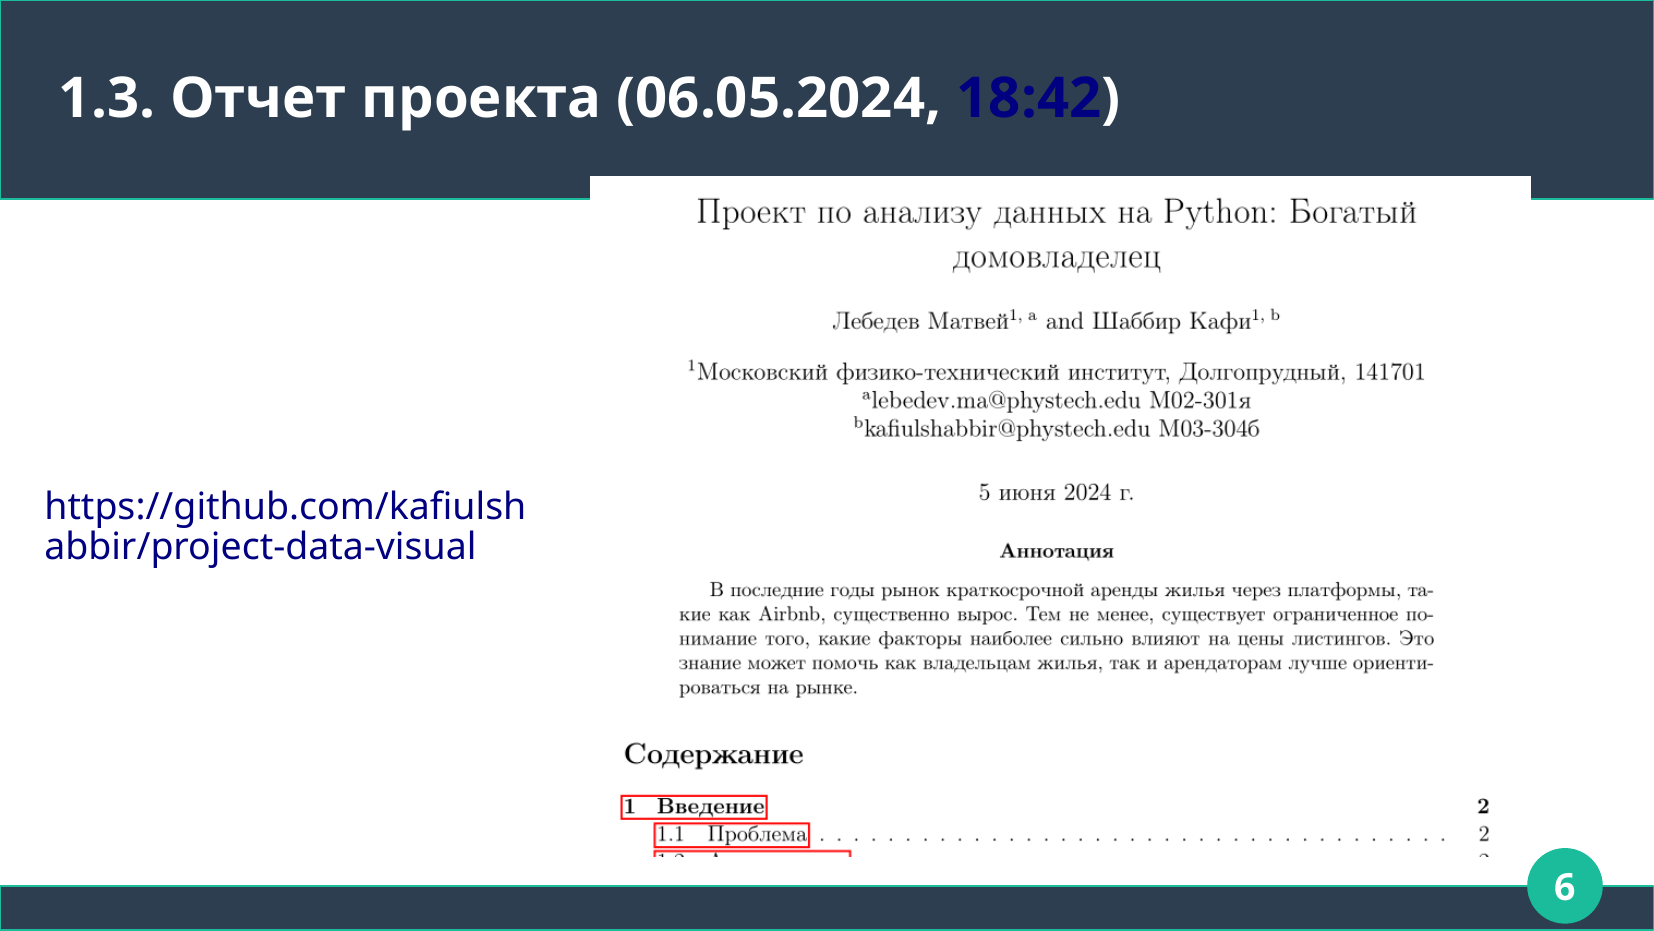

# 1.3. Отчет проекта (06.05.2024, 18:42)
https://github.com/kafiulshabbir/project-data-visual
6